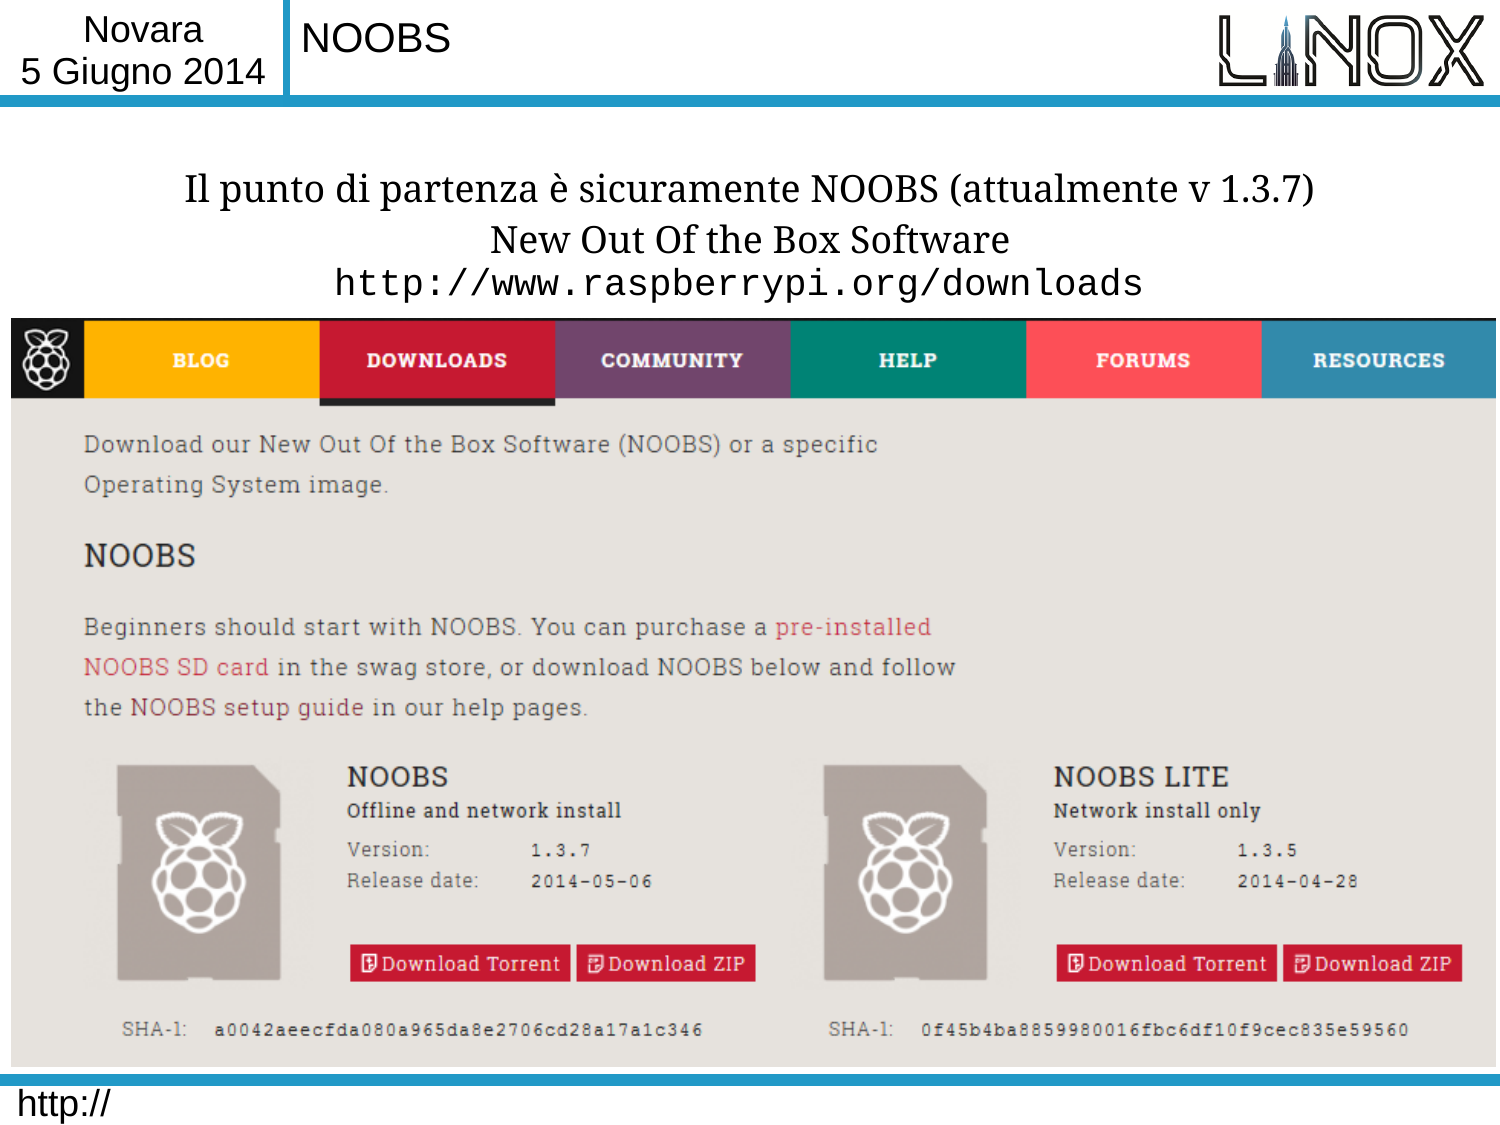

# NOOBS
Il punto di partenza è sicuramente NOOBS (attualmente v 1.3.7)
New Out Of the Box Software
http://www.raspberrypi.org/downloads